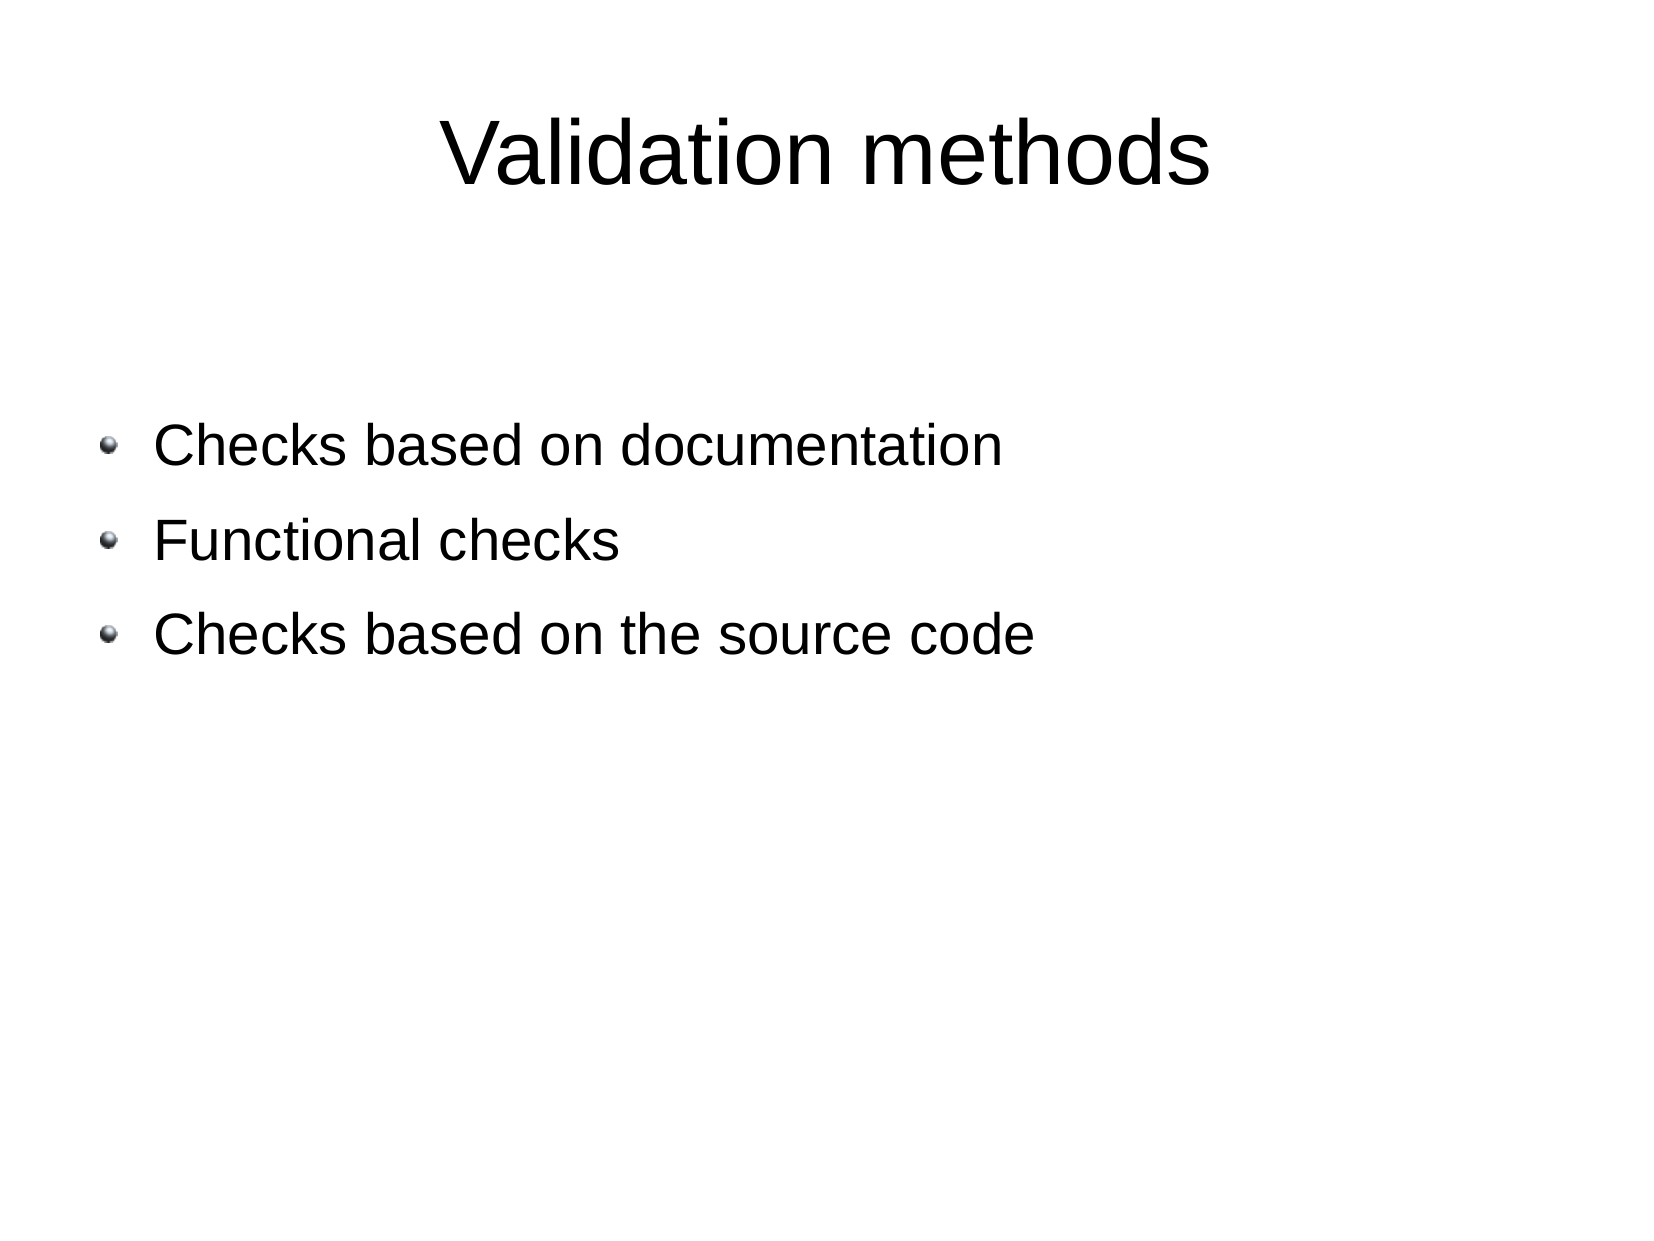

# Validation methods
Checks based on documentation
Functional checks
Checks based on the source code